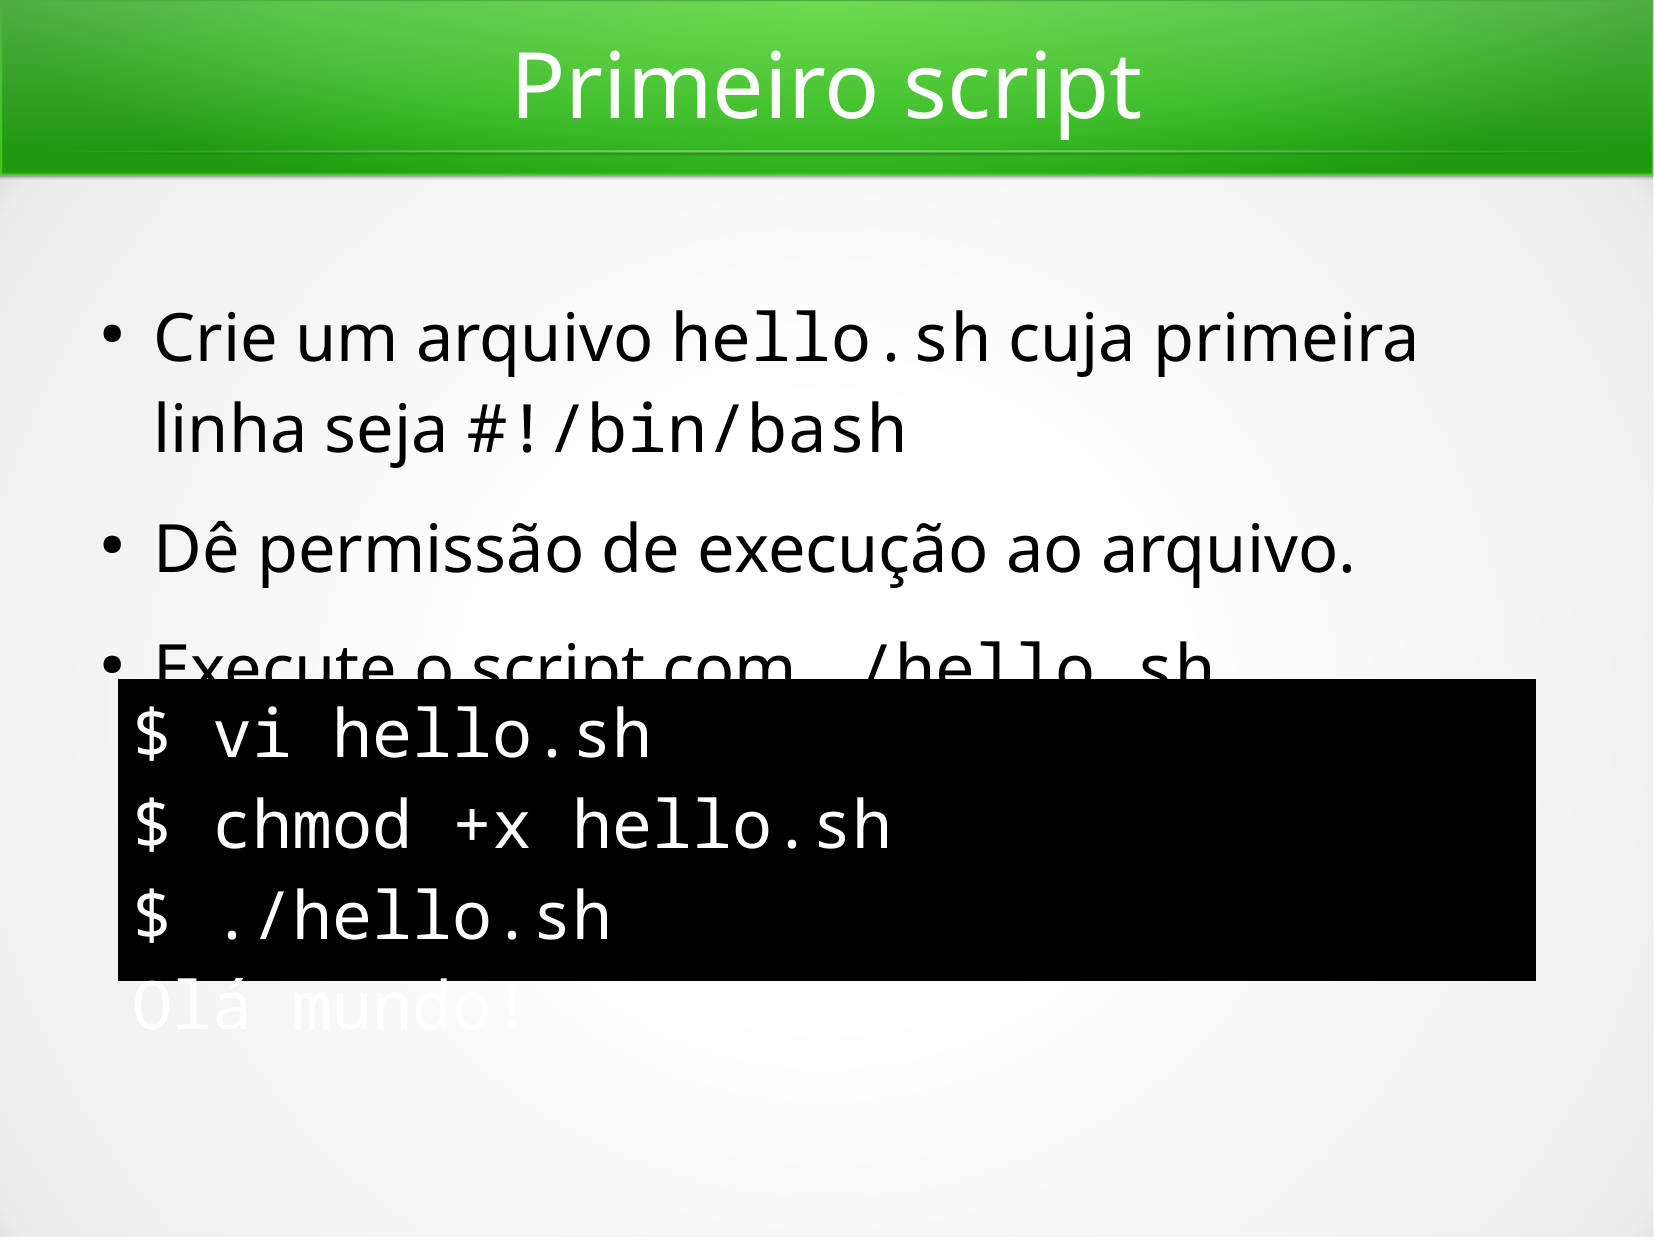

# Primeiro script
Crie um arquivo hello.sh cuja primeira linha seja #!/bin/bash
Dê permissão de execução ao arquivo.
Execute o script com ./hello.sh
$ vi hello.sh
$ chmod +x hello.sh
$ ./hello.sh
Olá mundo!